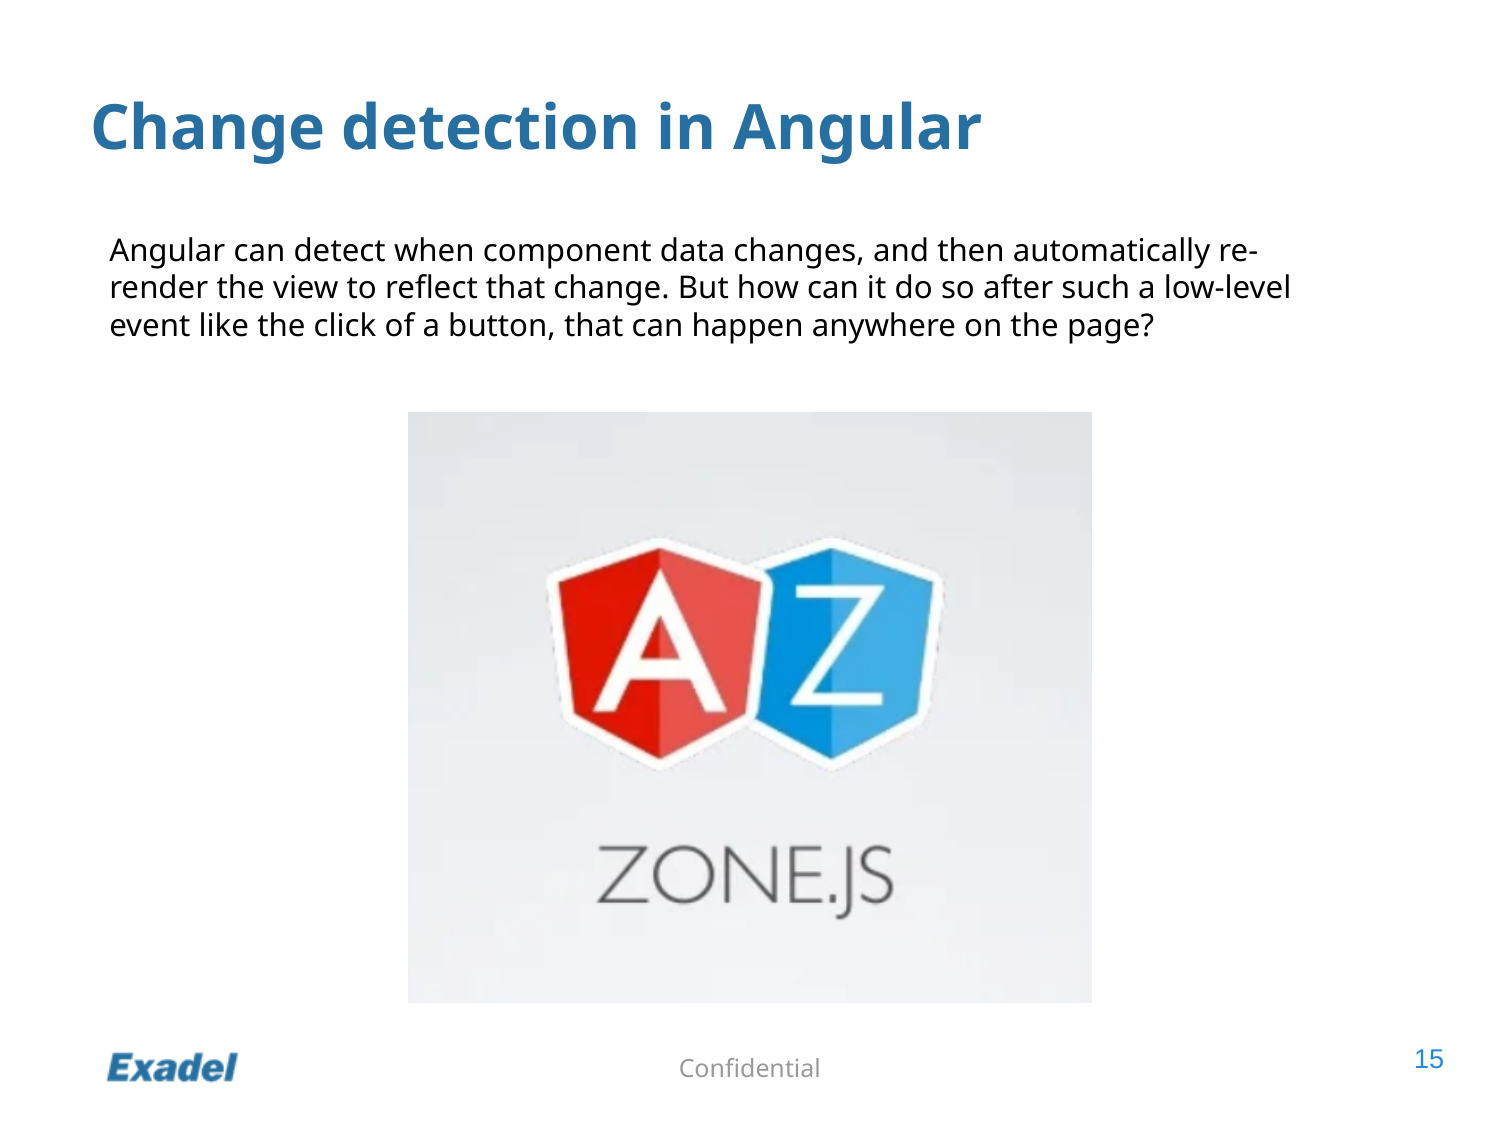

# Change detection in Angular
Angular can detect when component data changes, and then automatically re-render the view to reflect that change. But how can it do so after such a low-level event like the click of a button, that can happen anywhere on the page?